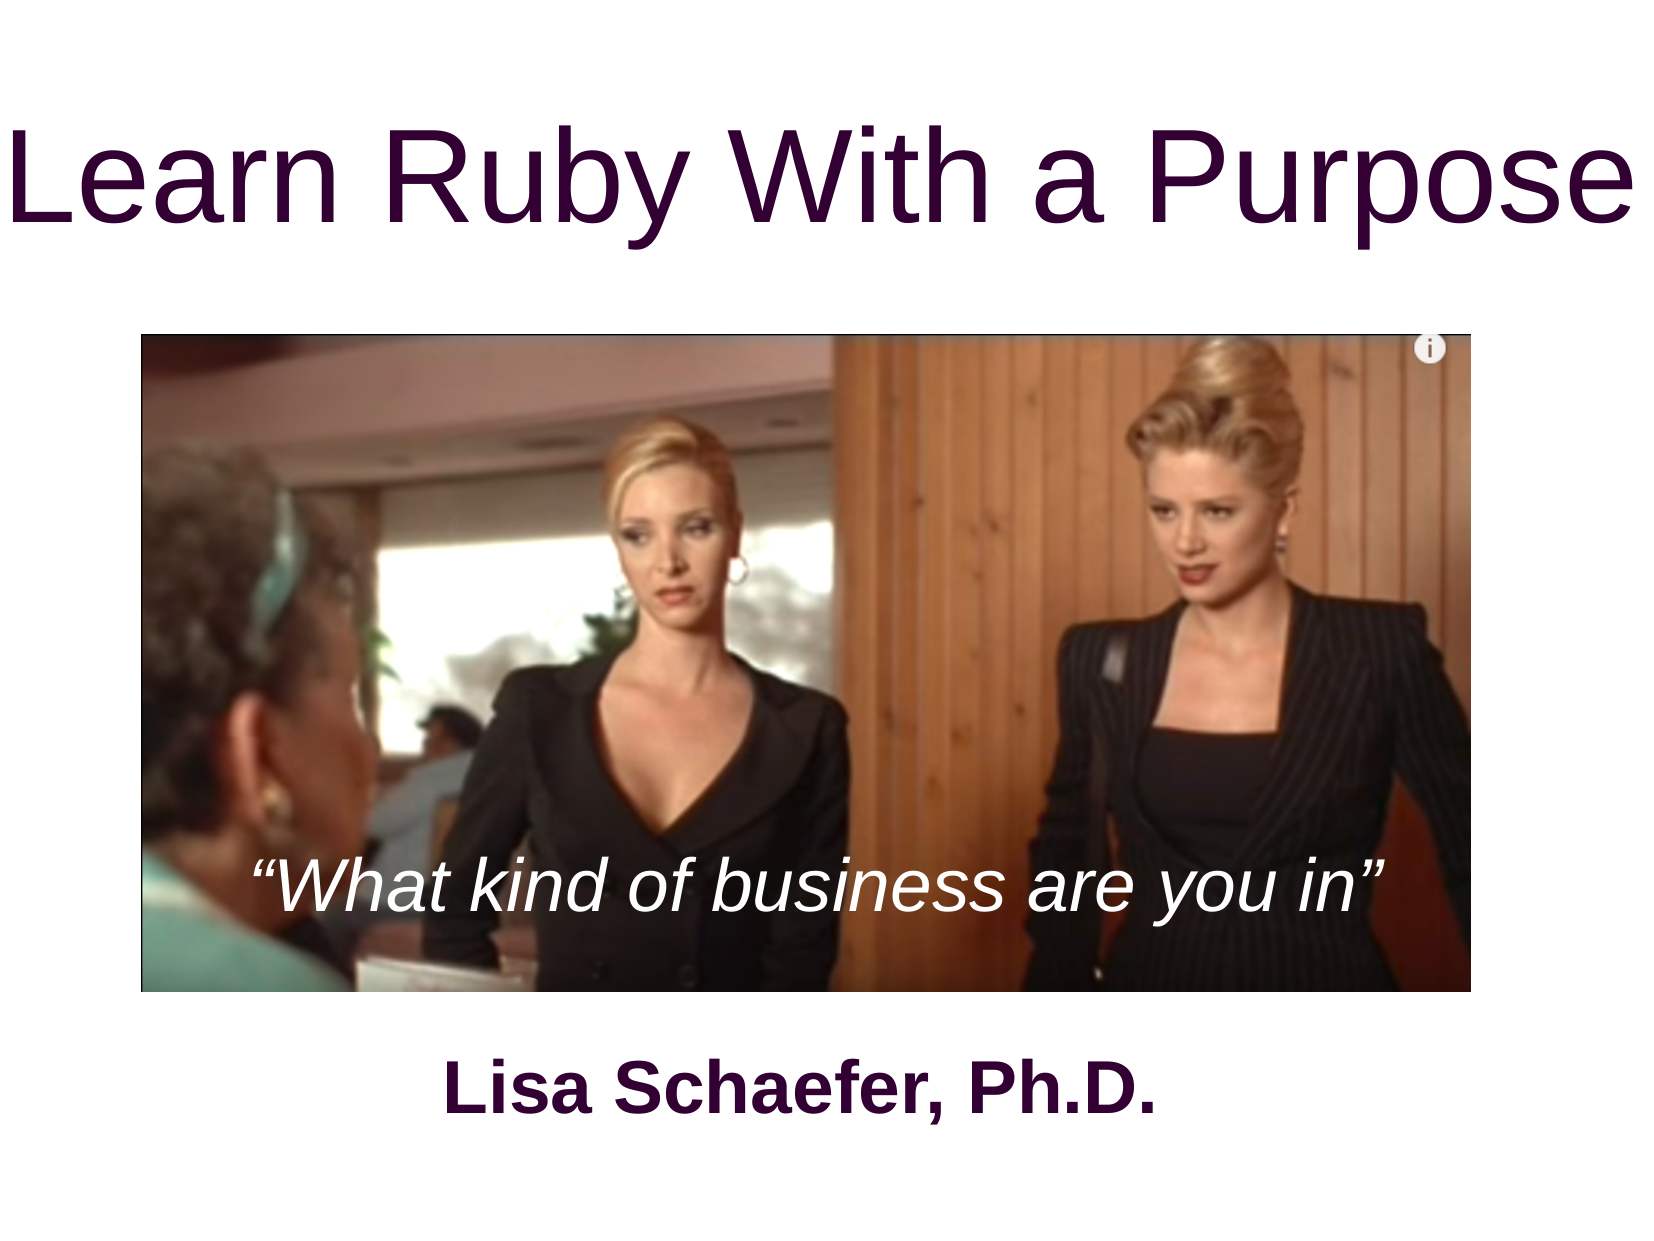

Learn Ruby With a Purpose
# “What kind of business are you in”
Lisa Schaefer, Ph.D.